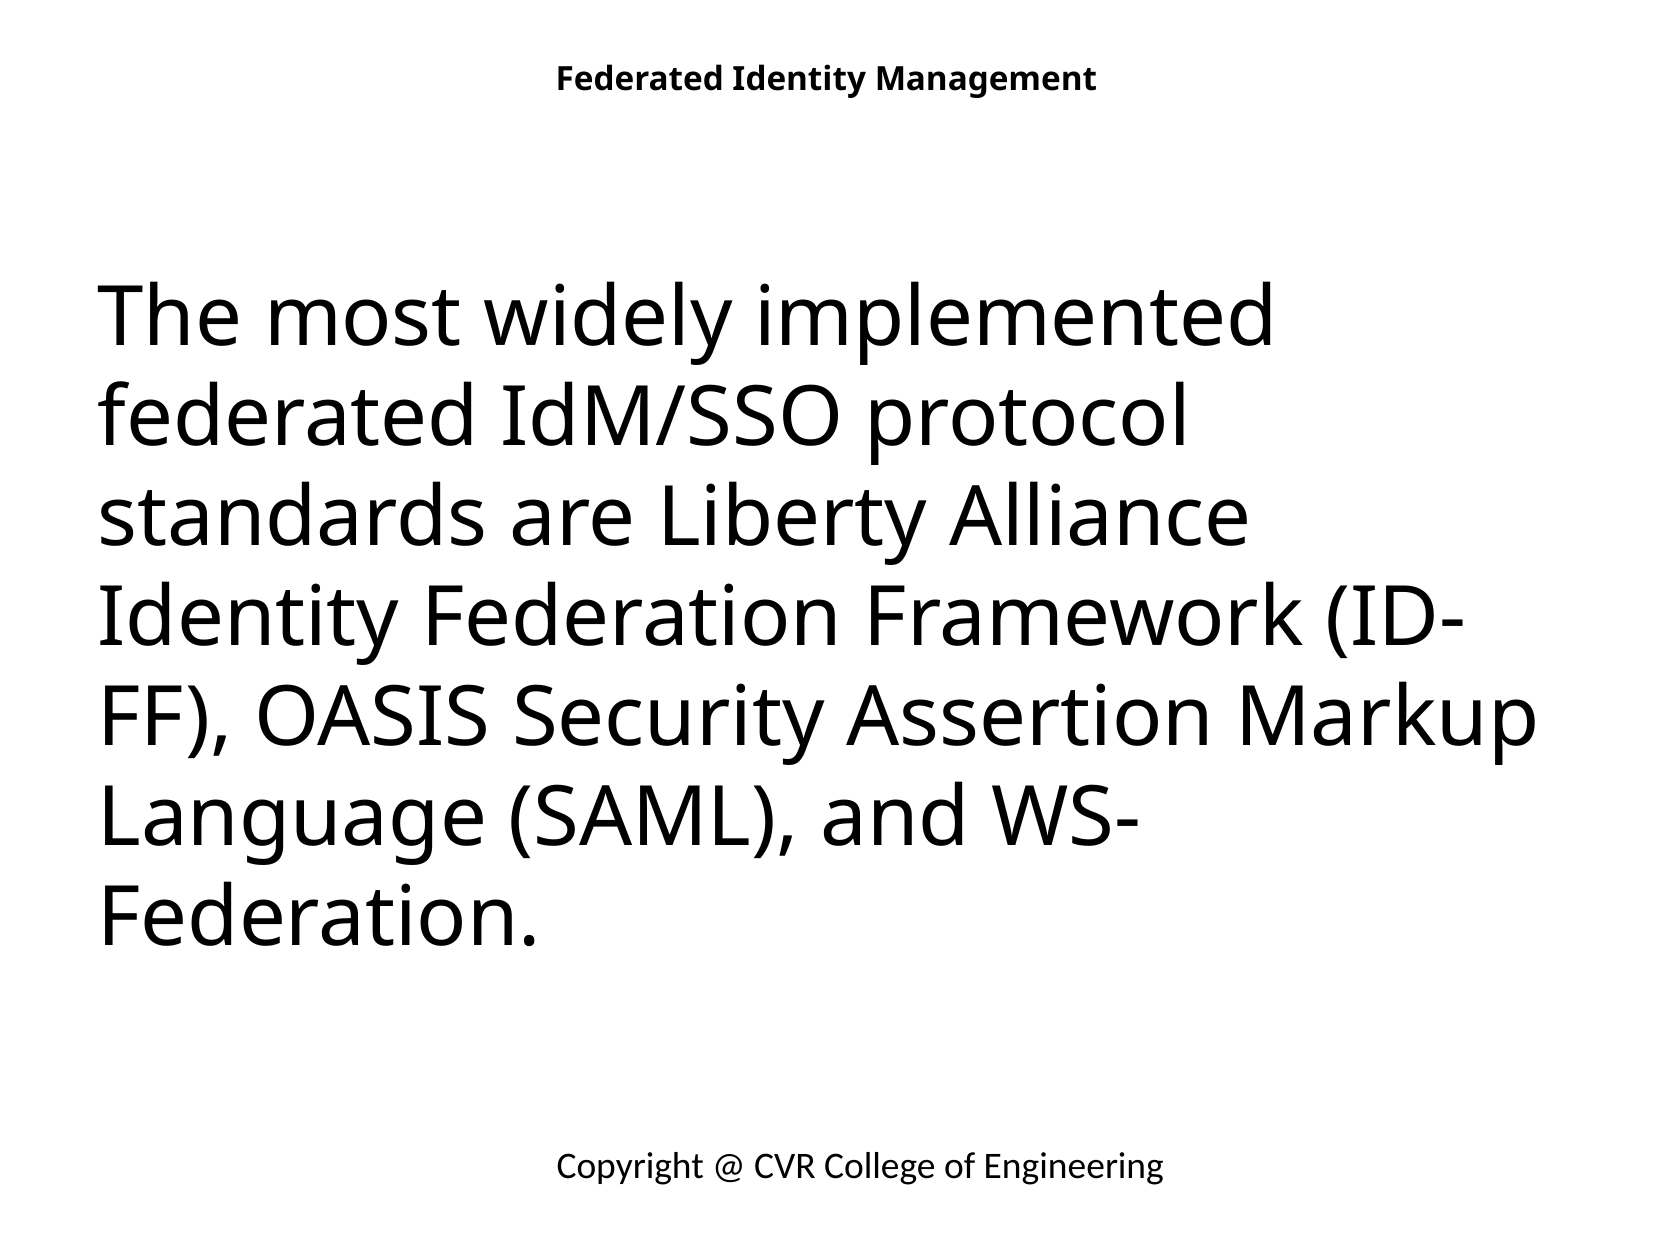

# Federated Identity Management
The most widely implemented federated IdM/SSO protocol standards are Liberty Alliance Identity Federation Framework (ID-FF), OASIS Security Assertion Markup Language (SAML), and WS-Federation.